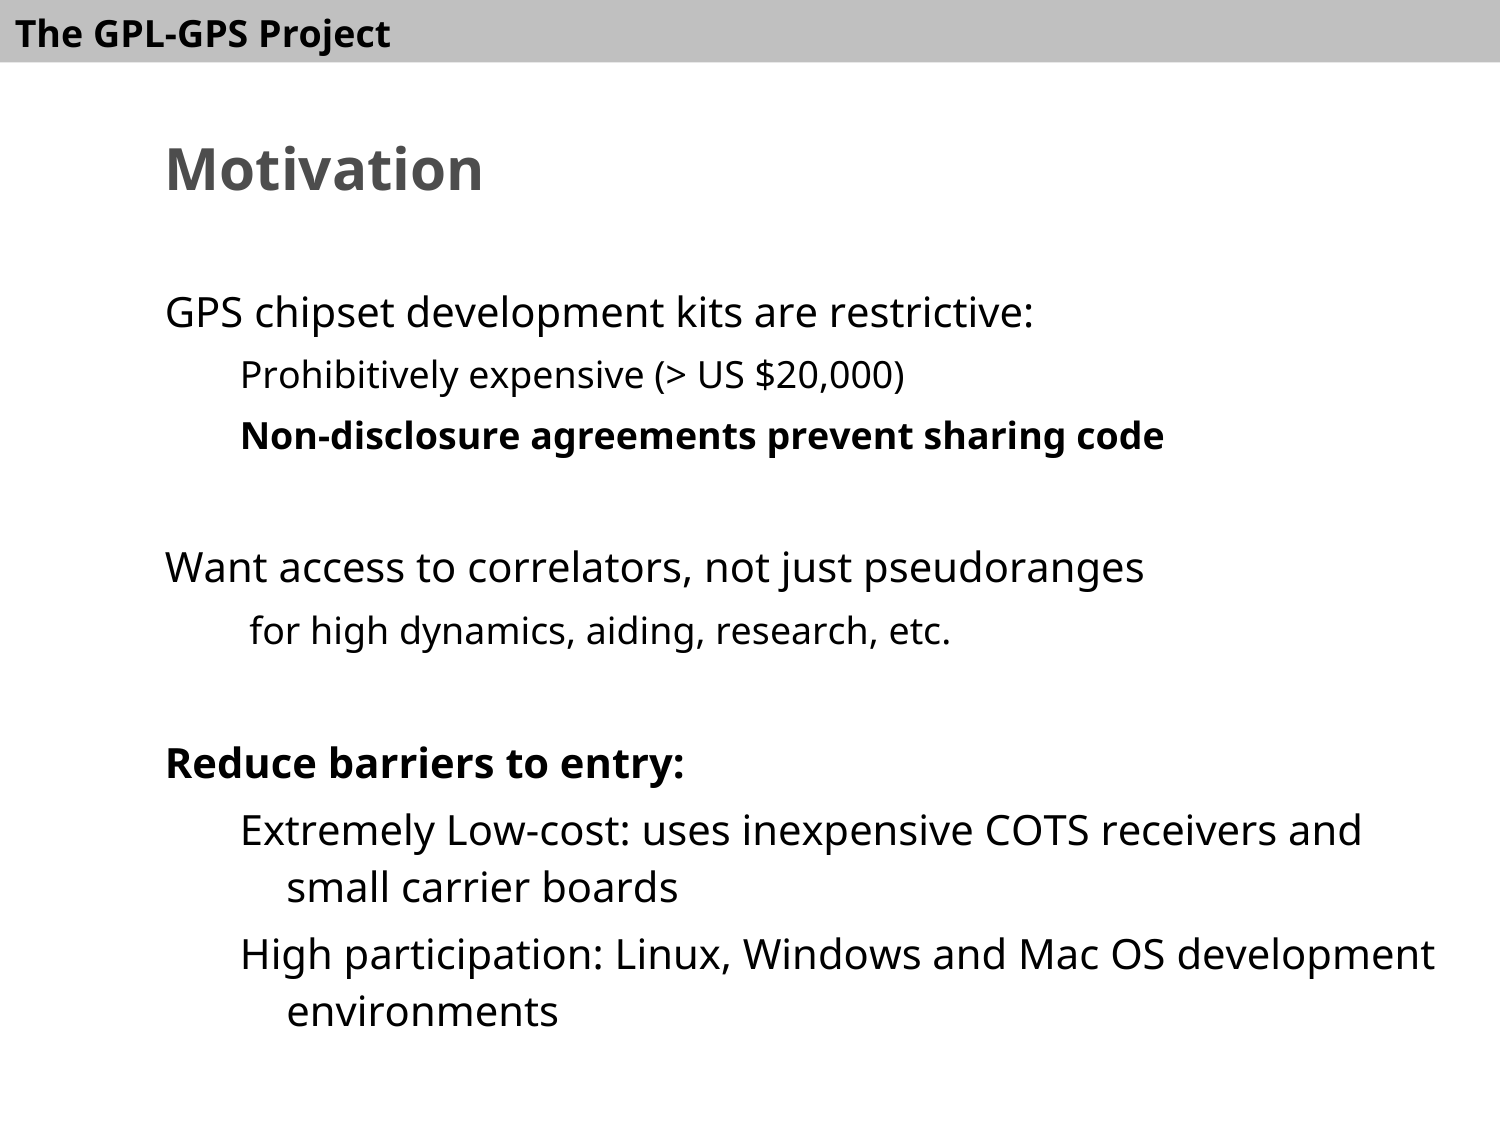

# Motivation
GPS chipset development kits are restrictive:
Prohibitively expensive (> US $20,000)
Non-disclosure agreements prevent sharing code
Want access to correlators, not just pseudoranges
 for high dynamics, aiding, research, etc.
Reduce barriers to entry:
Extremely Low-cost: uses inexpensive COTS receivers and small carrier boards
High participation: Linux, Windows and Mac OS development environments